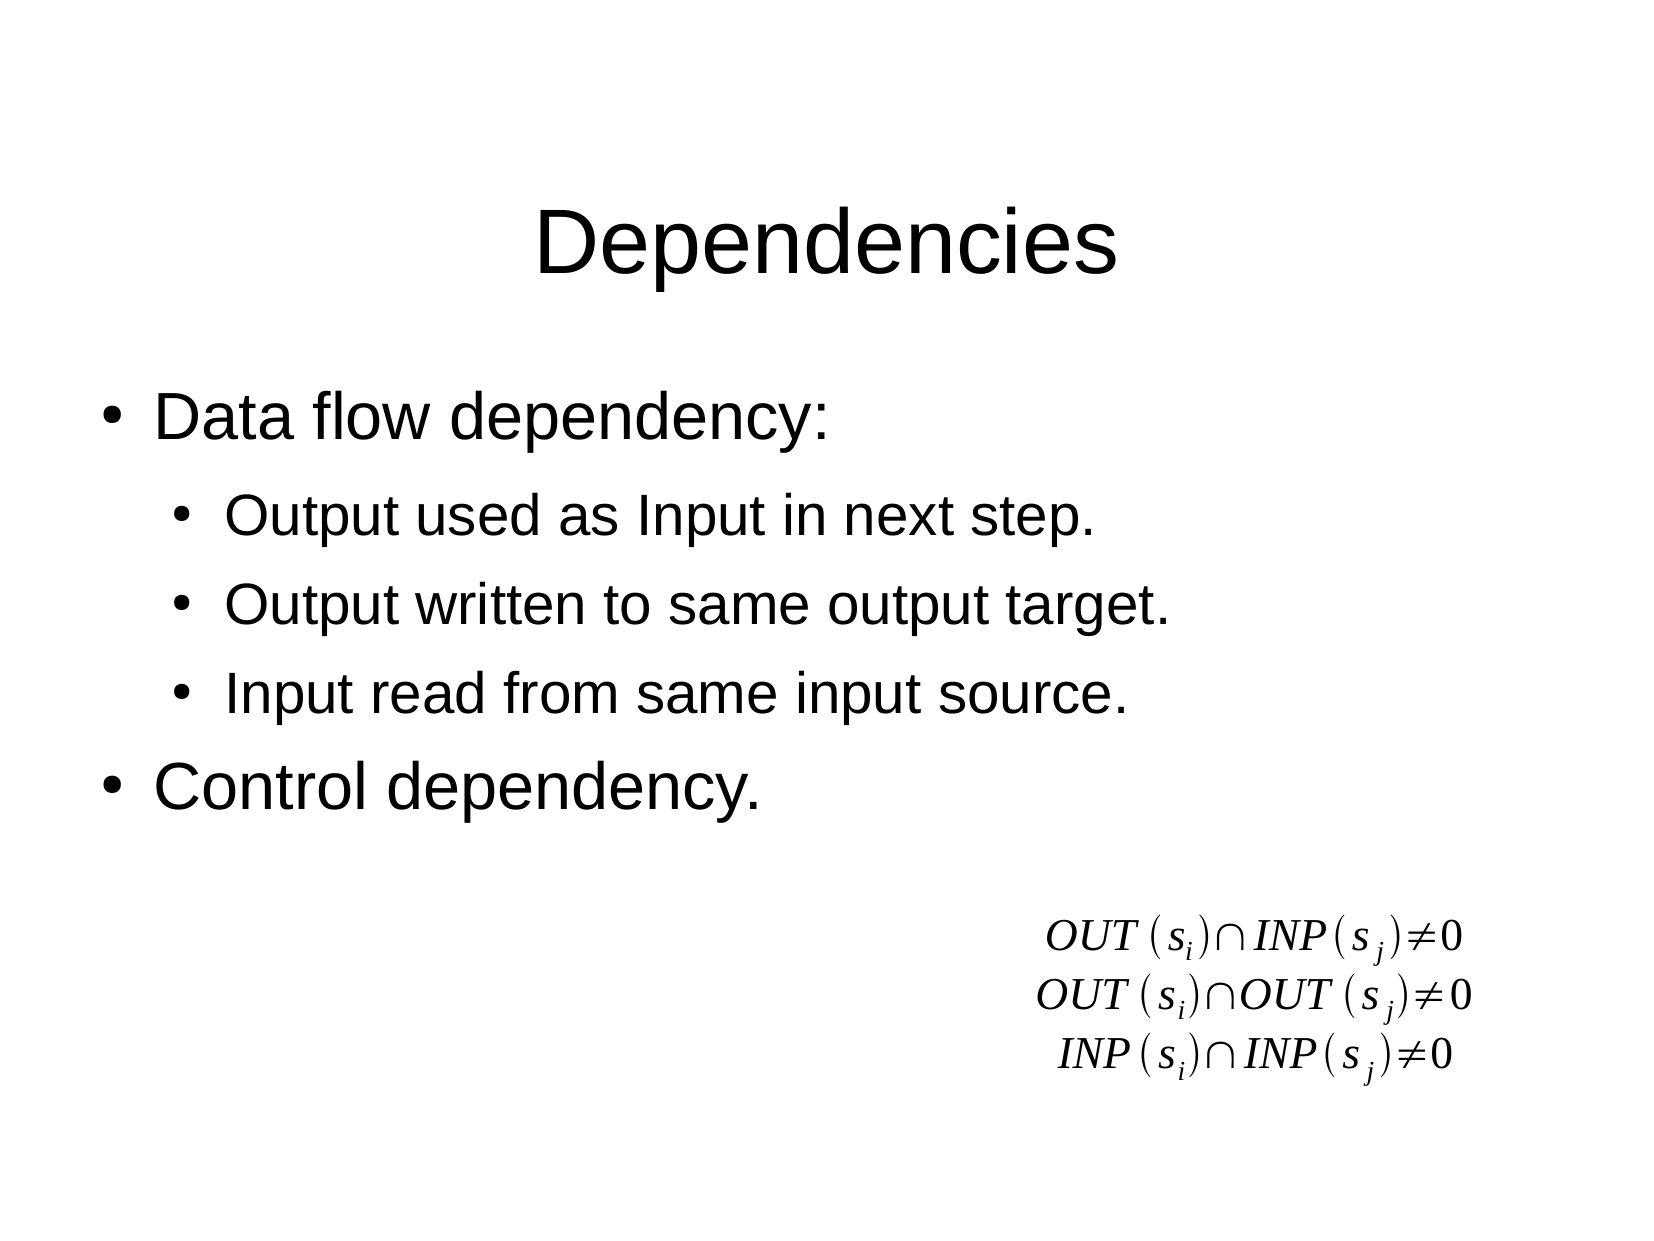

# Dependencies
Data flow dependency:
Output used as Input in next step.
Output written to same output target.
Input read from same input source.
Control dependency.